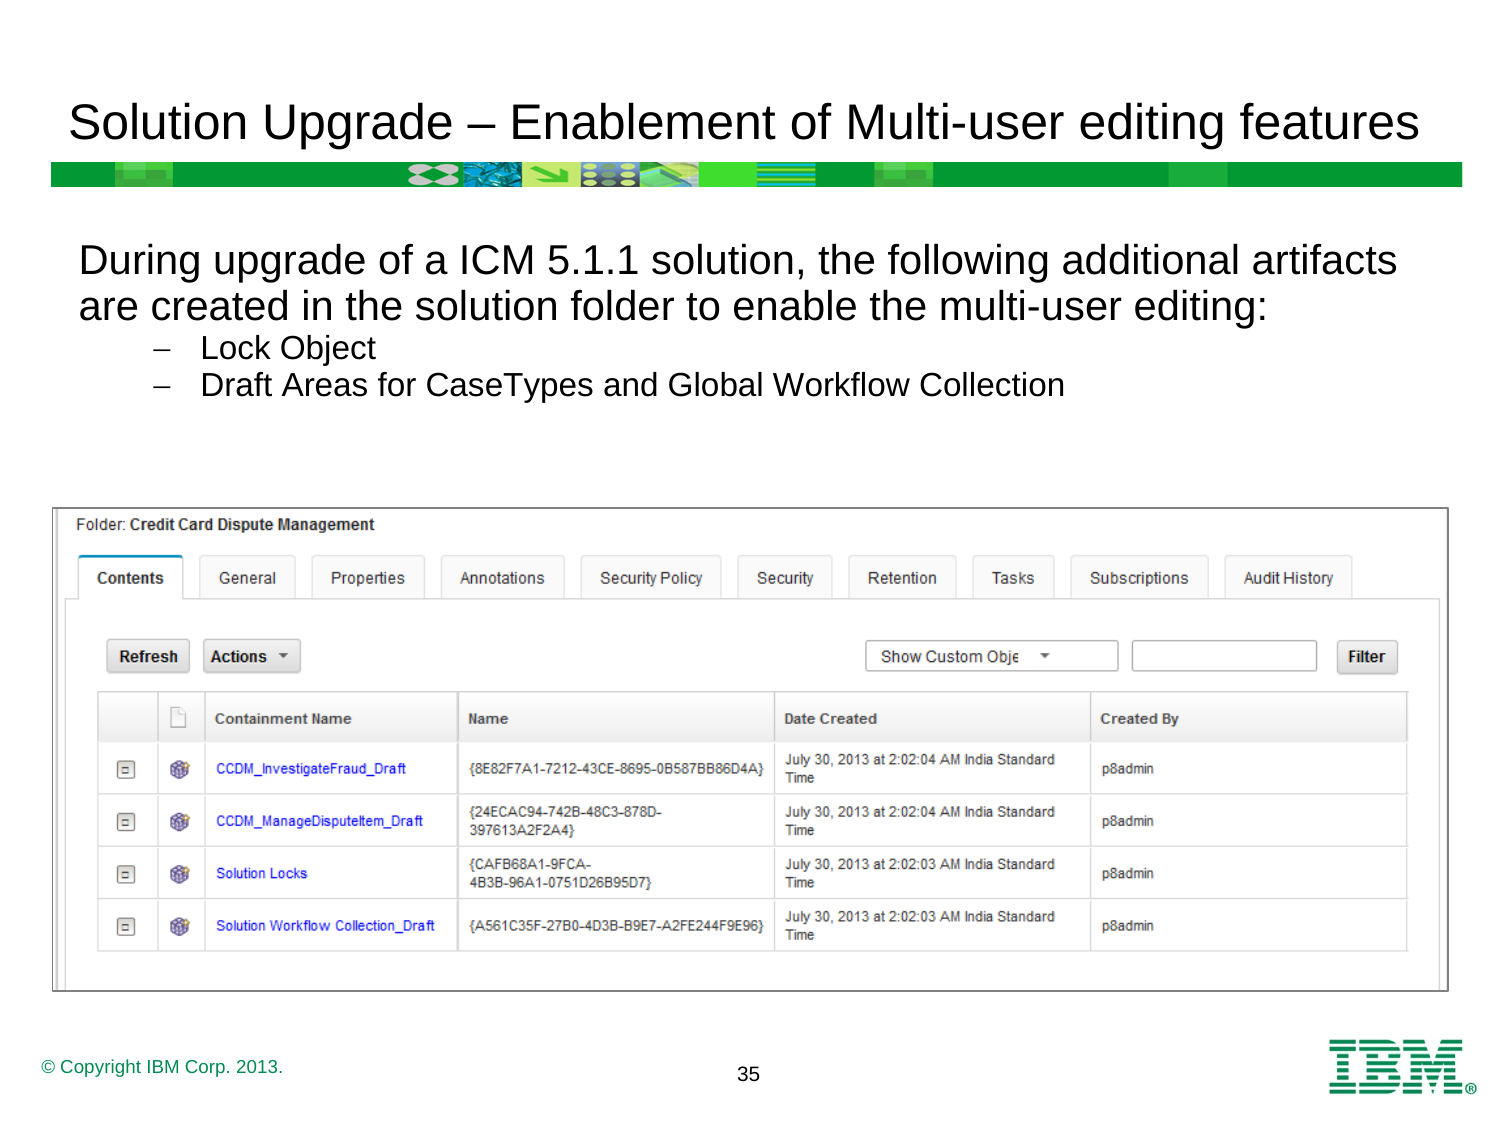

# Solution Upgrade – Enablement of Multi-user editing features
During upgrade of a ICM 5.1.1 solution, the following additional artifacts are created in the solution folder to enable the multi-user editing:
Lock Object
Draft Areas for CaseTypes and Global Workflow Collection
35